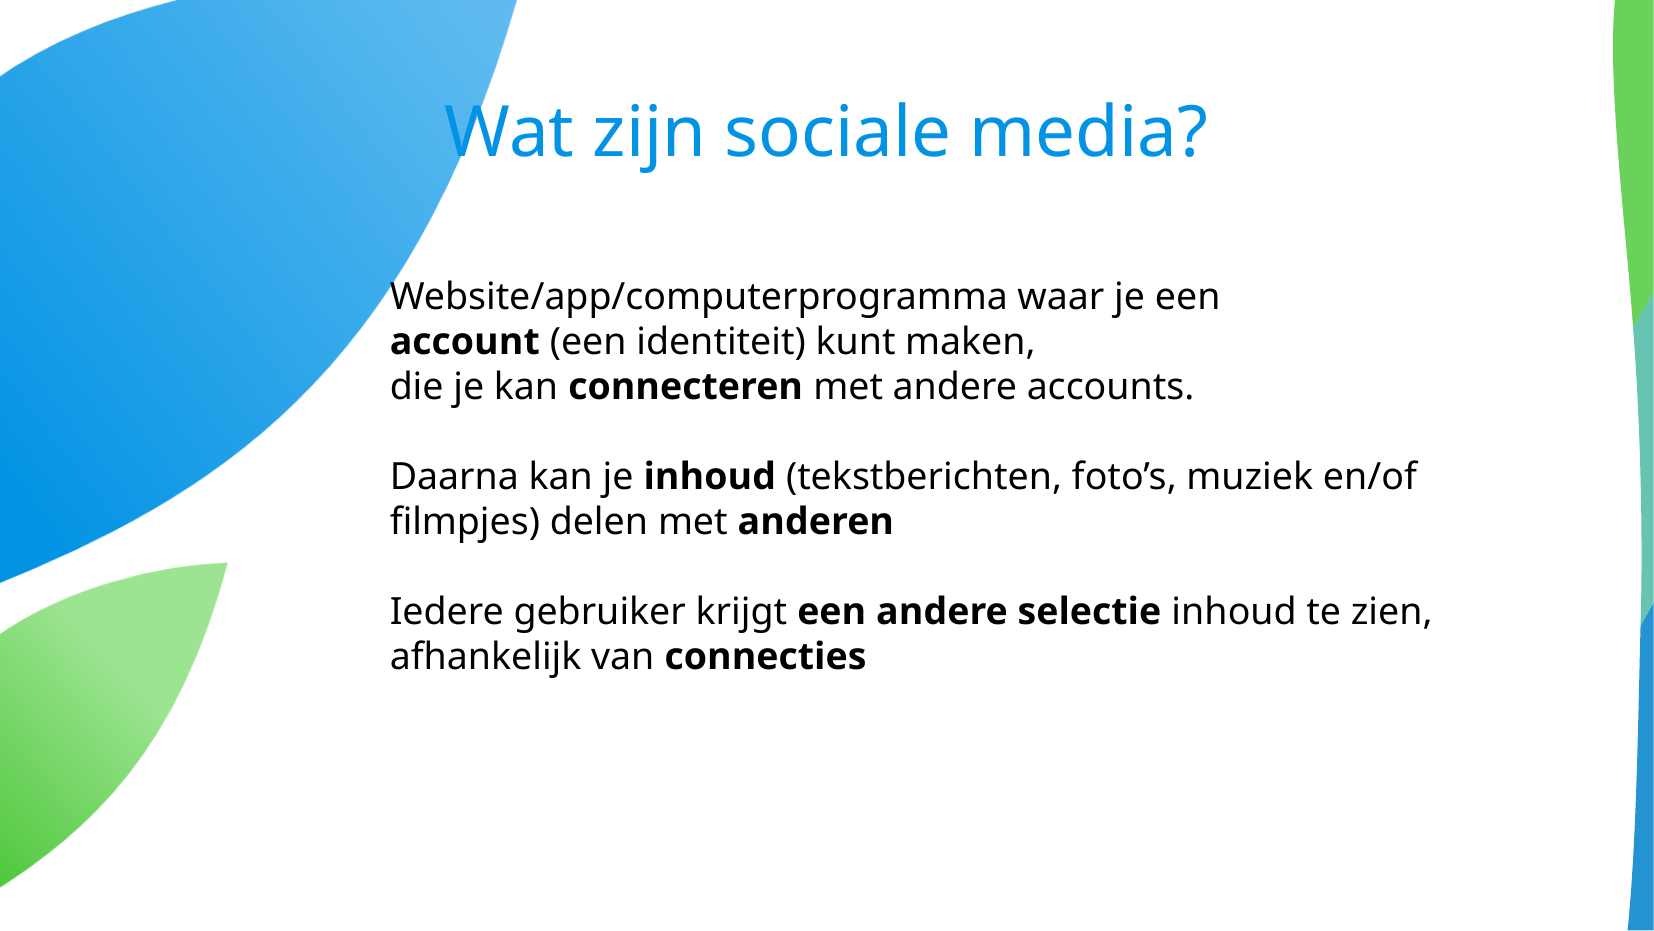

Wat zijn sociale media?
Website/app/computerprogramma waar je een
account (een identiteit) kunt maken,
die je kan connecteren met andere accounts.
Daarna kan je inhoud (tekstberichten, foto’s, muziek en/of filmpjes) delen met anderen
Iedere gebruiker krijgt een andere selectie inhoud te zien, afhankelijk van connecties